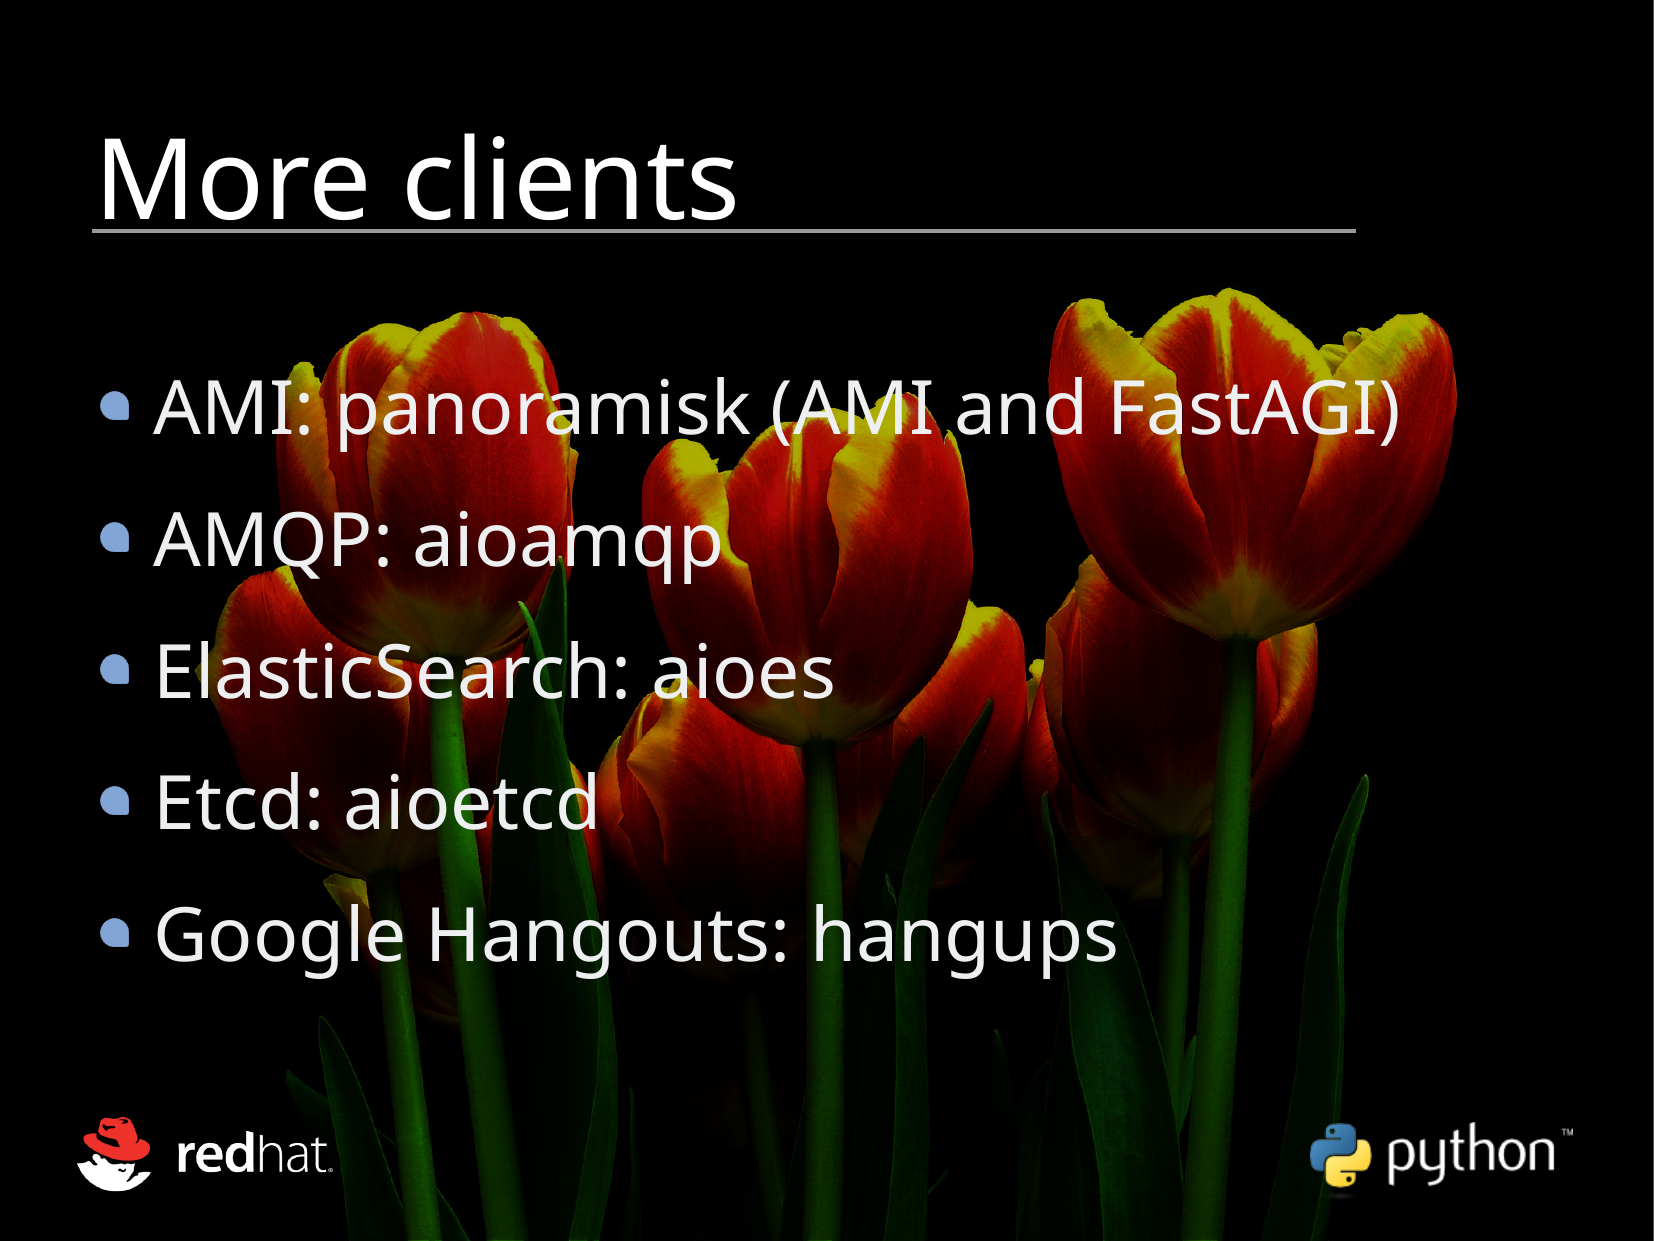

More clients
# AMI: panoramisk (AMI and FastAGI)
AMQP: aioamqp
ElasticSearch: aioes
Etcd: aioetcd
Google Hangouts: hangups